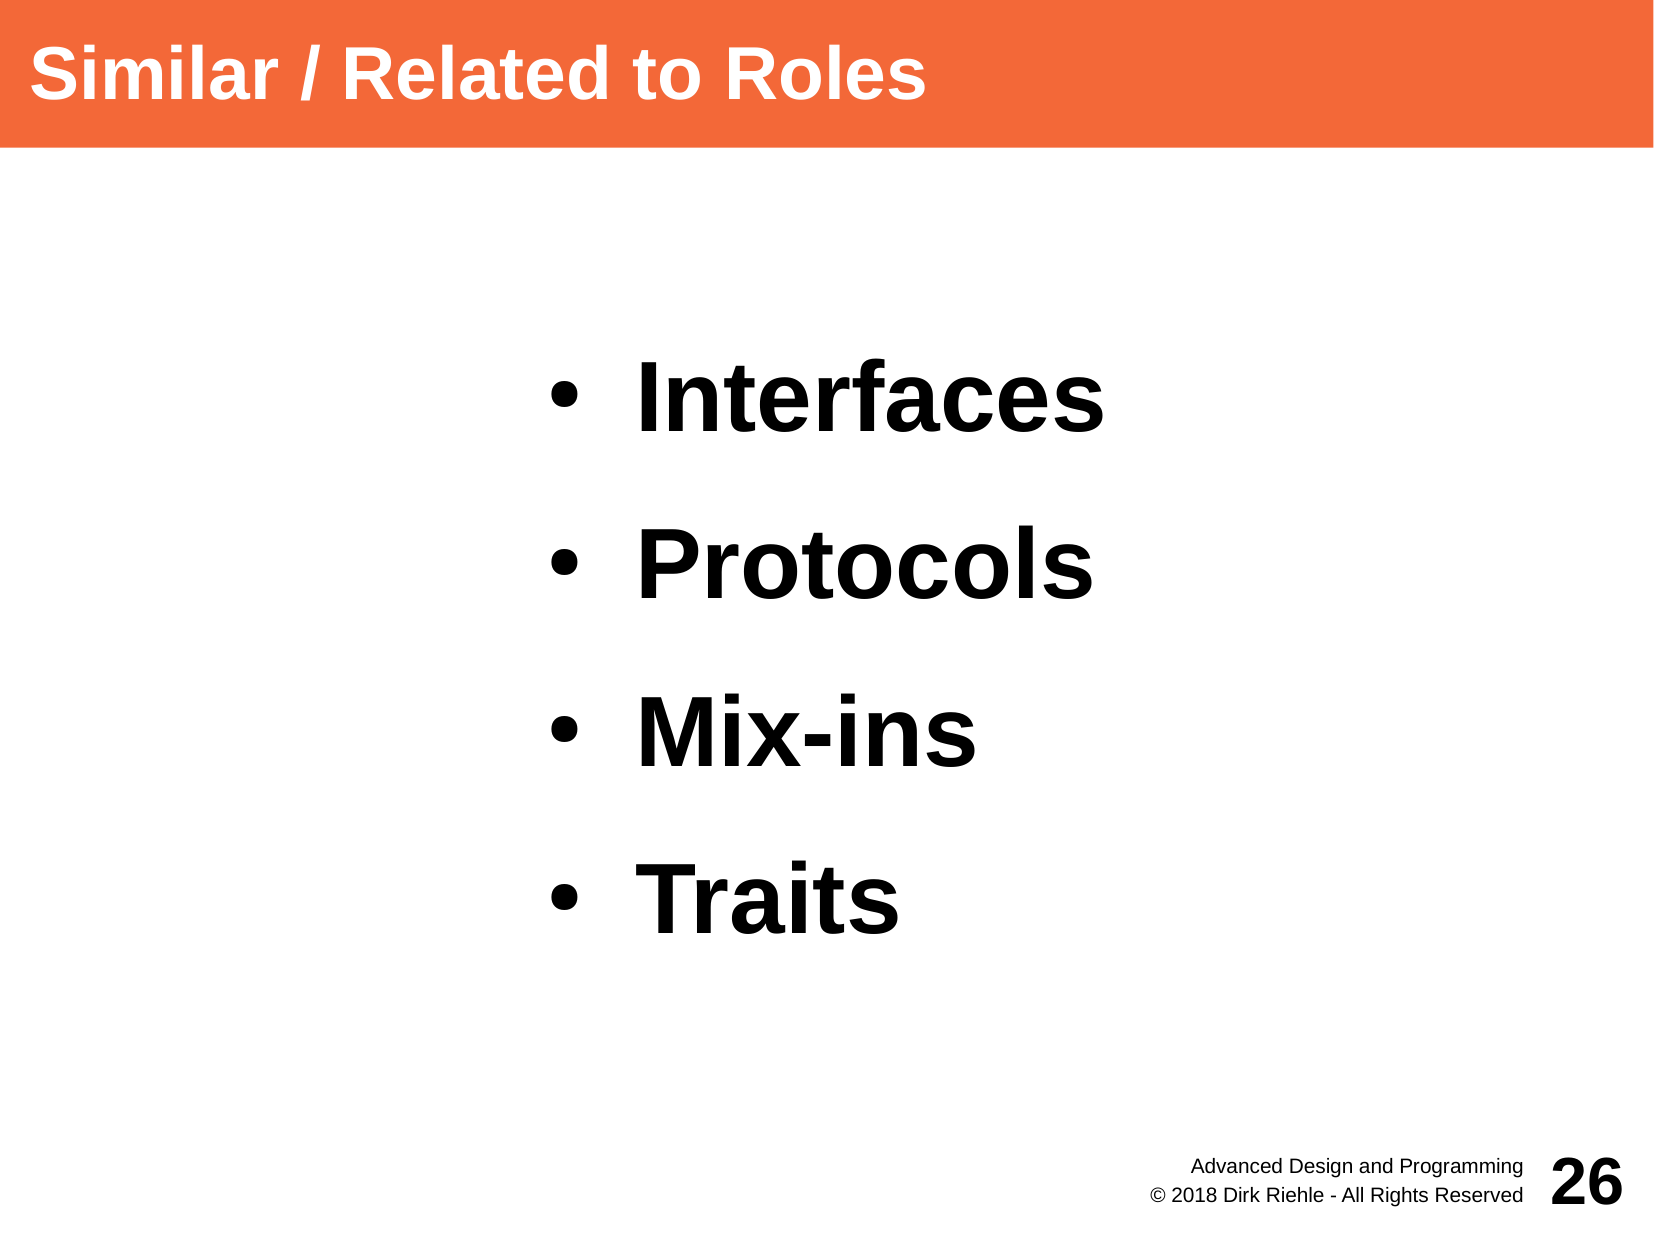

# Similar / Related to Roles
Interfaces
Protocols
Mix-ins
Traits
Advanced Design and Programming
26
© 2018 Dirk Riehle - All Rights Reserved